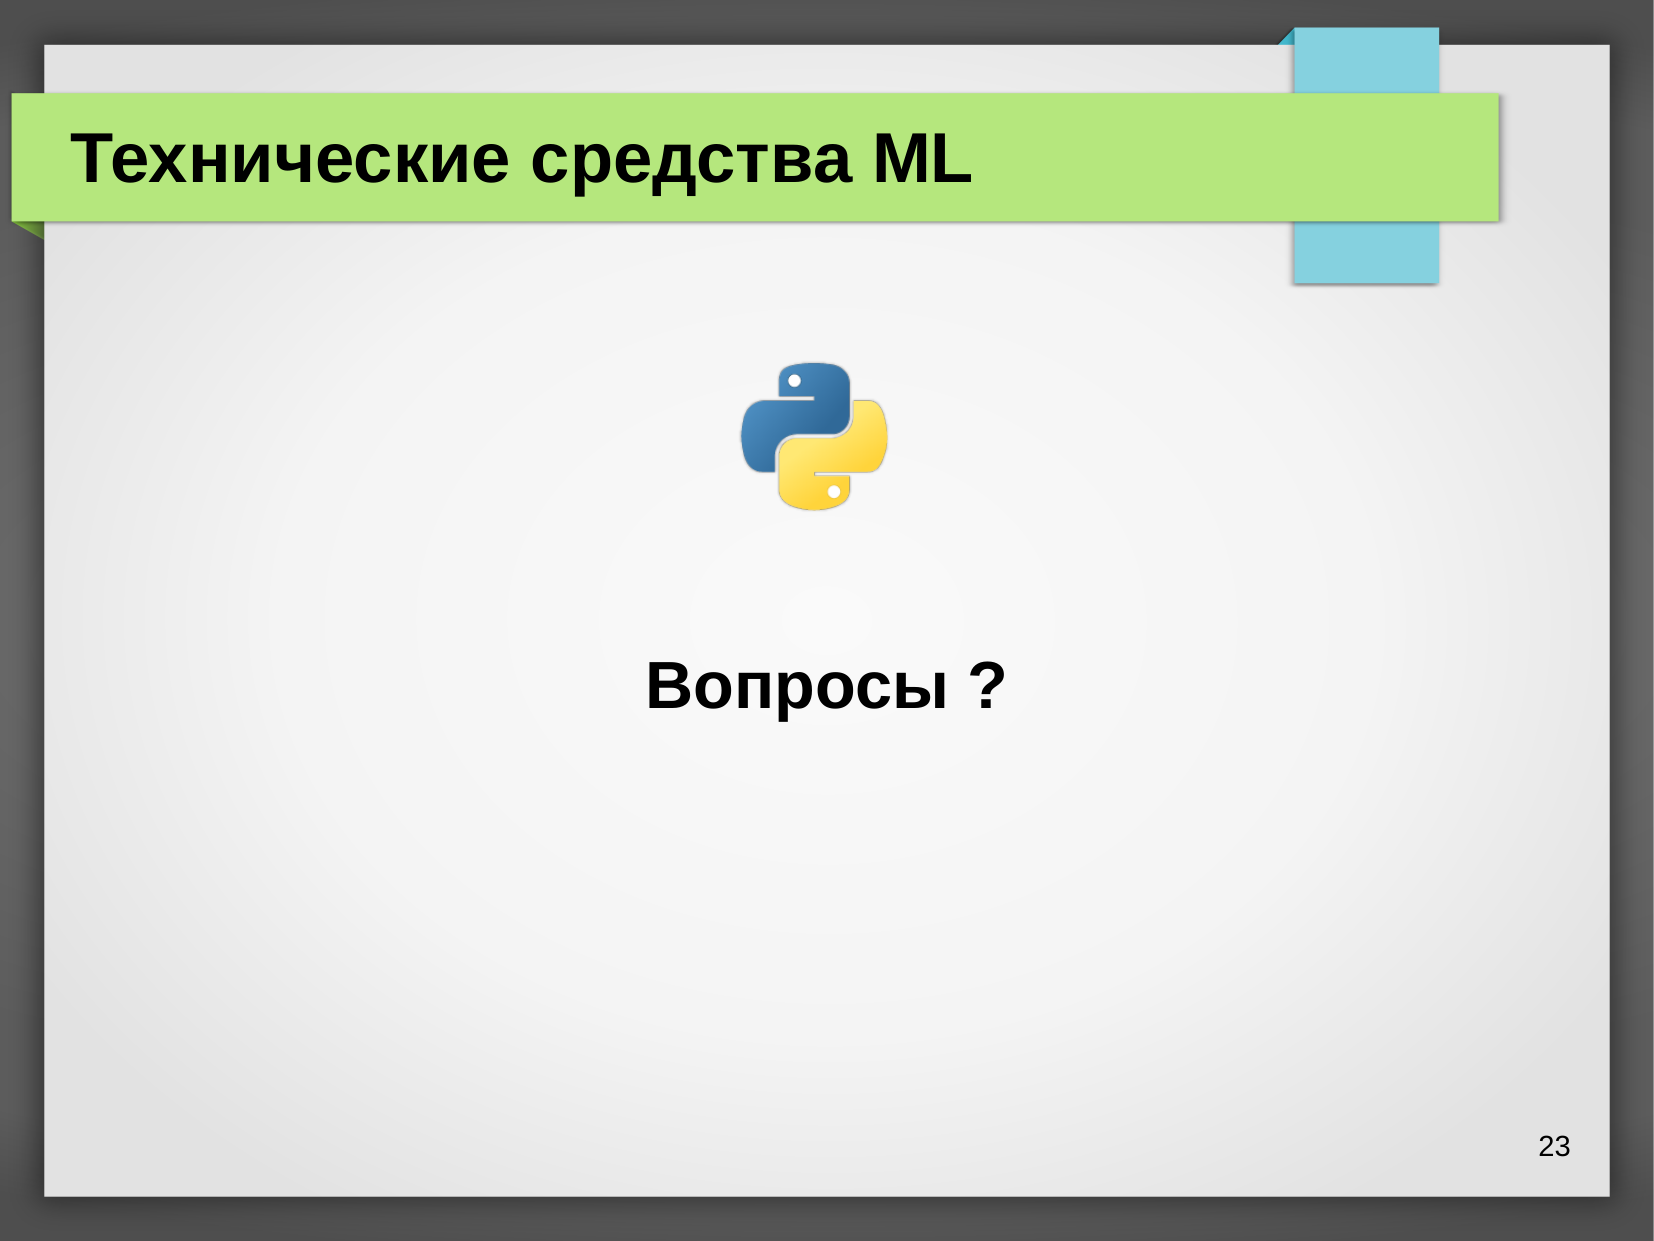

# Технические средства ML
Вопросы ?
23